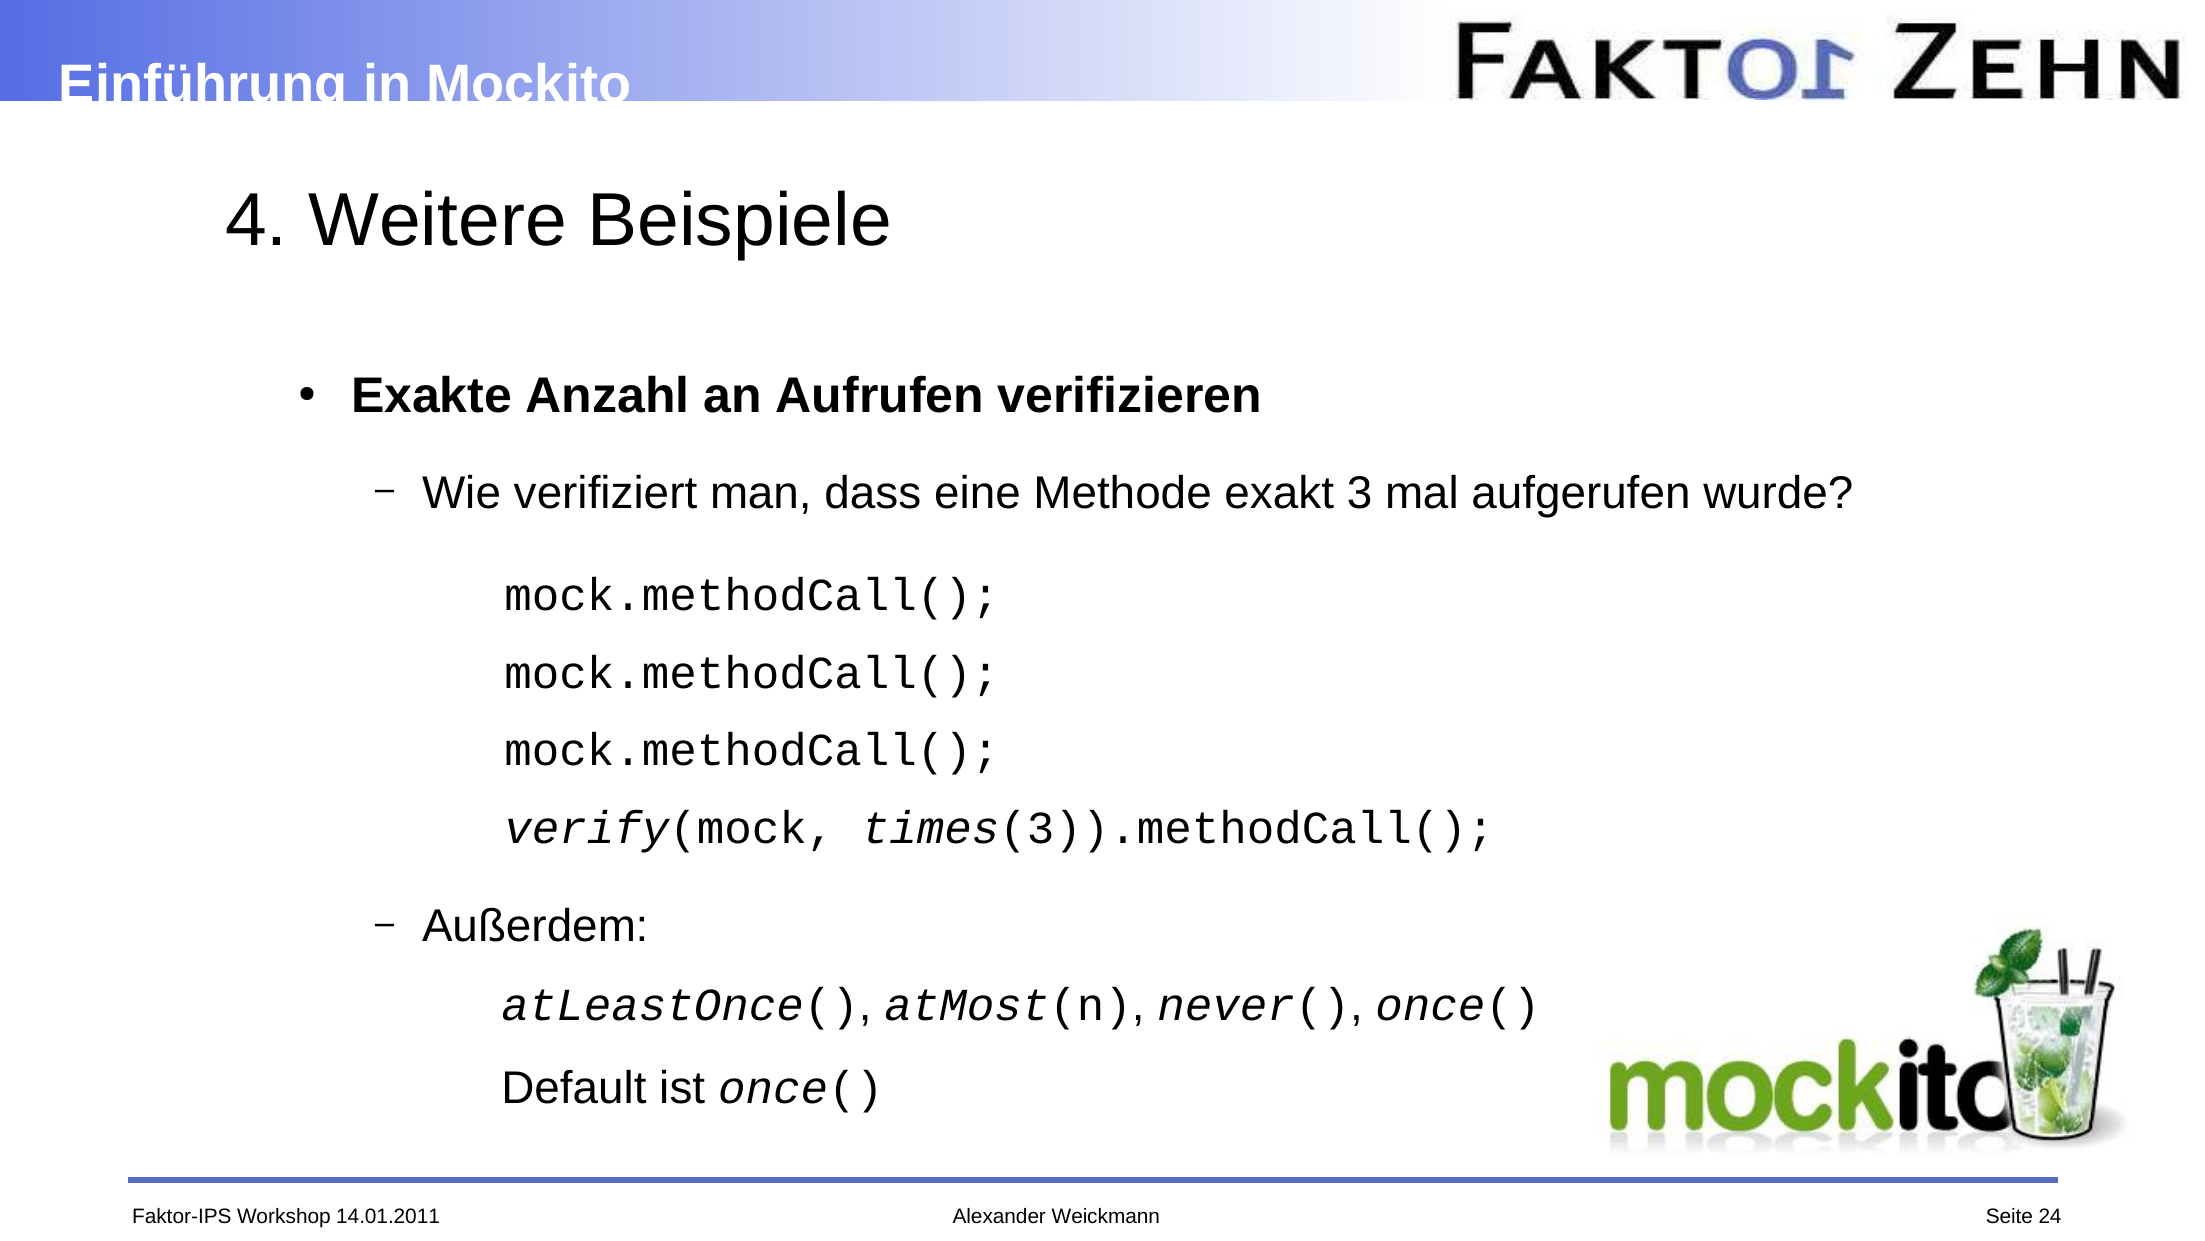

# 4. Weitere Beispiele
Exakte Anzahl an Aufrufen verifizieren
Wie verifiziert man, dass eine Methode exakt 3 mal aufgerufen wurde?
 			mock.methodCall();
				mock.methodCall();
				mock.methodCall();
				verify(mock, times(3)).methodCall();
Außerdem:
		atLeastOnce(), atMost(n), never(), once()
		Default ist once()